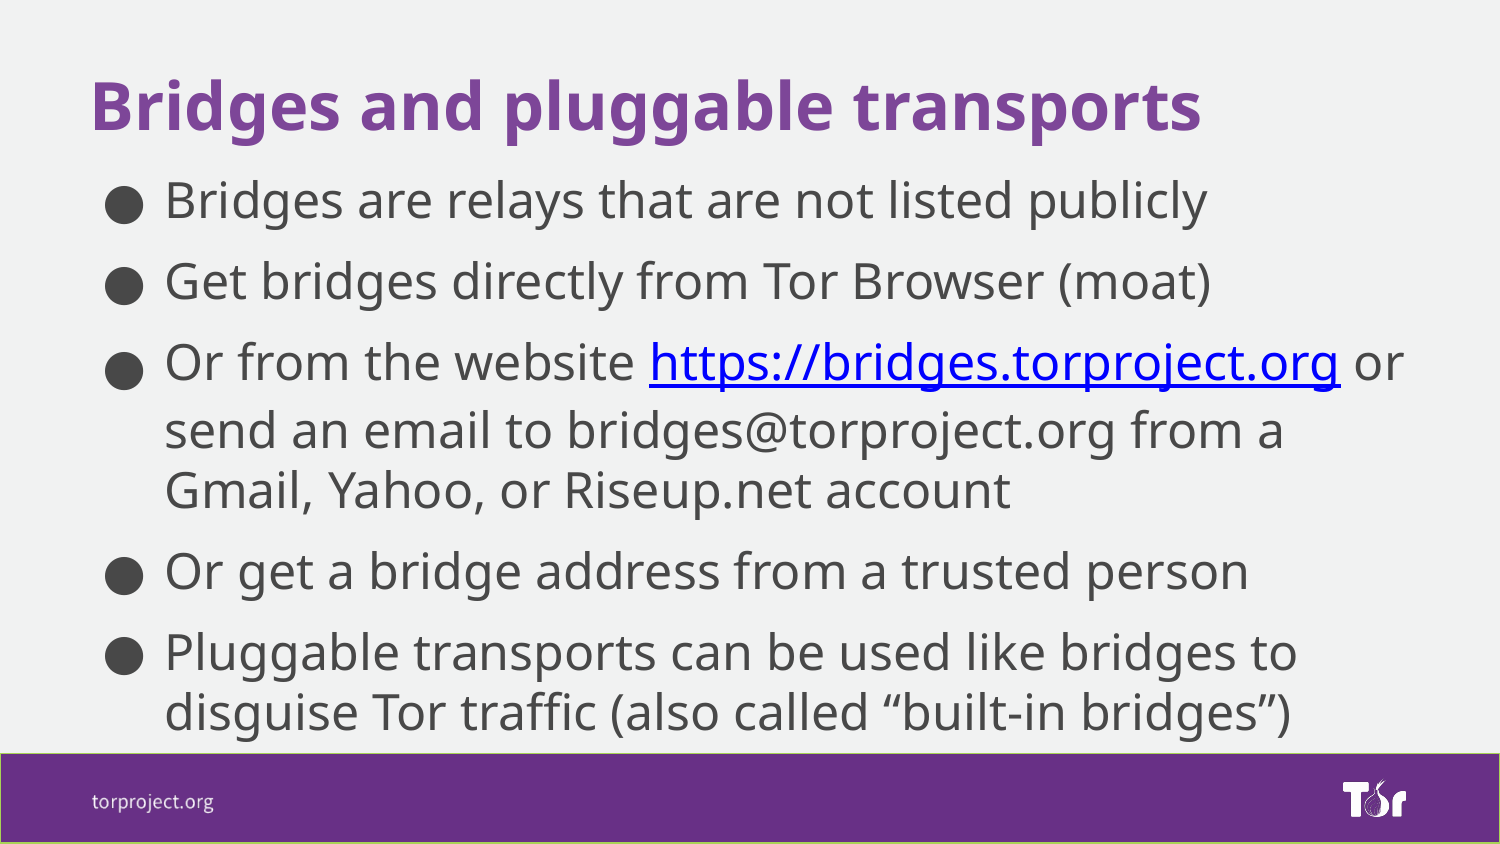

Bridges and pluggable transports
Bridges are relays that are not listed publicly
Get bridges directly from Tor Browser (moat)
Or from the website https://bridges.torproject.org or send an email to bridges@torproject.org from a Gmail, Yahoo, or Riseup.net account
Or get a bridge address from a trusted person
Pluggable transports can be used like bridges to disguise Tor traffic (also called “built-in bridges”)